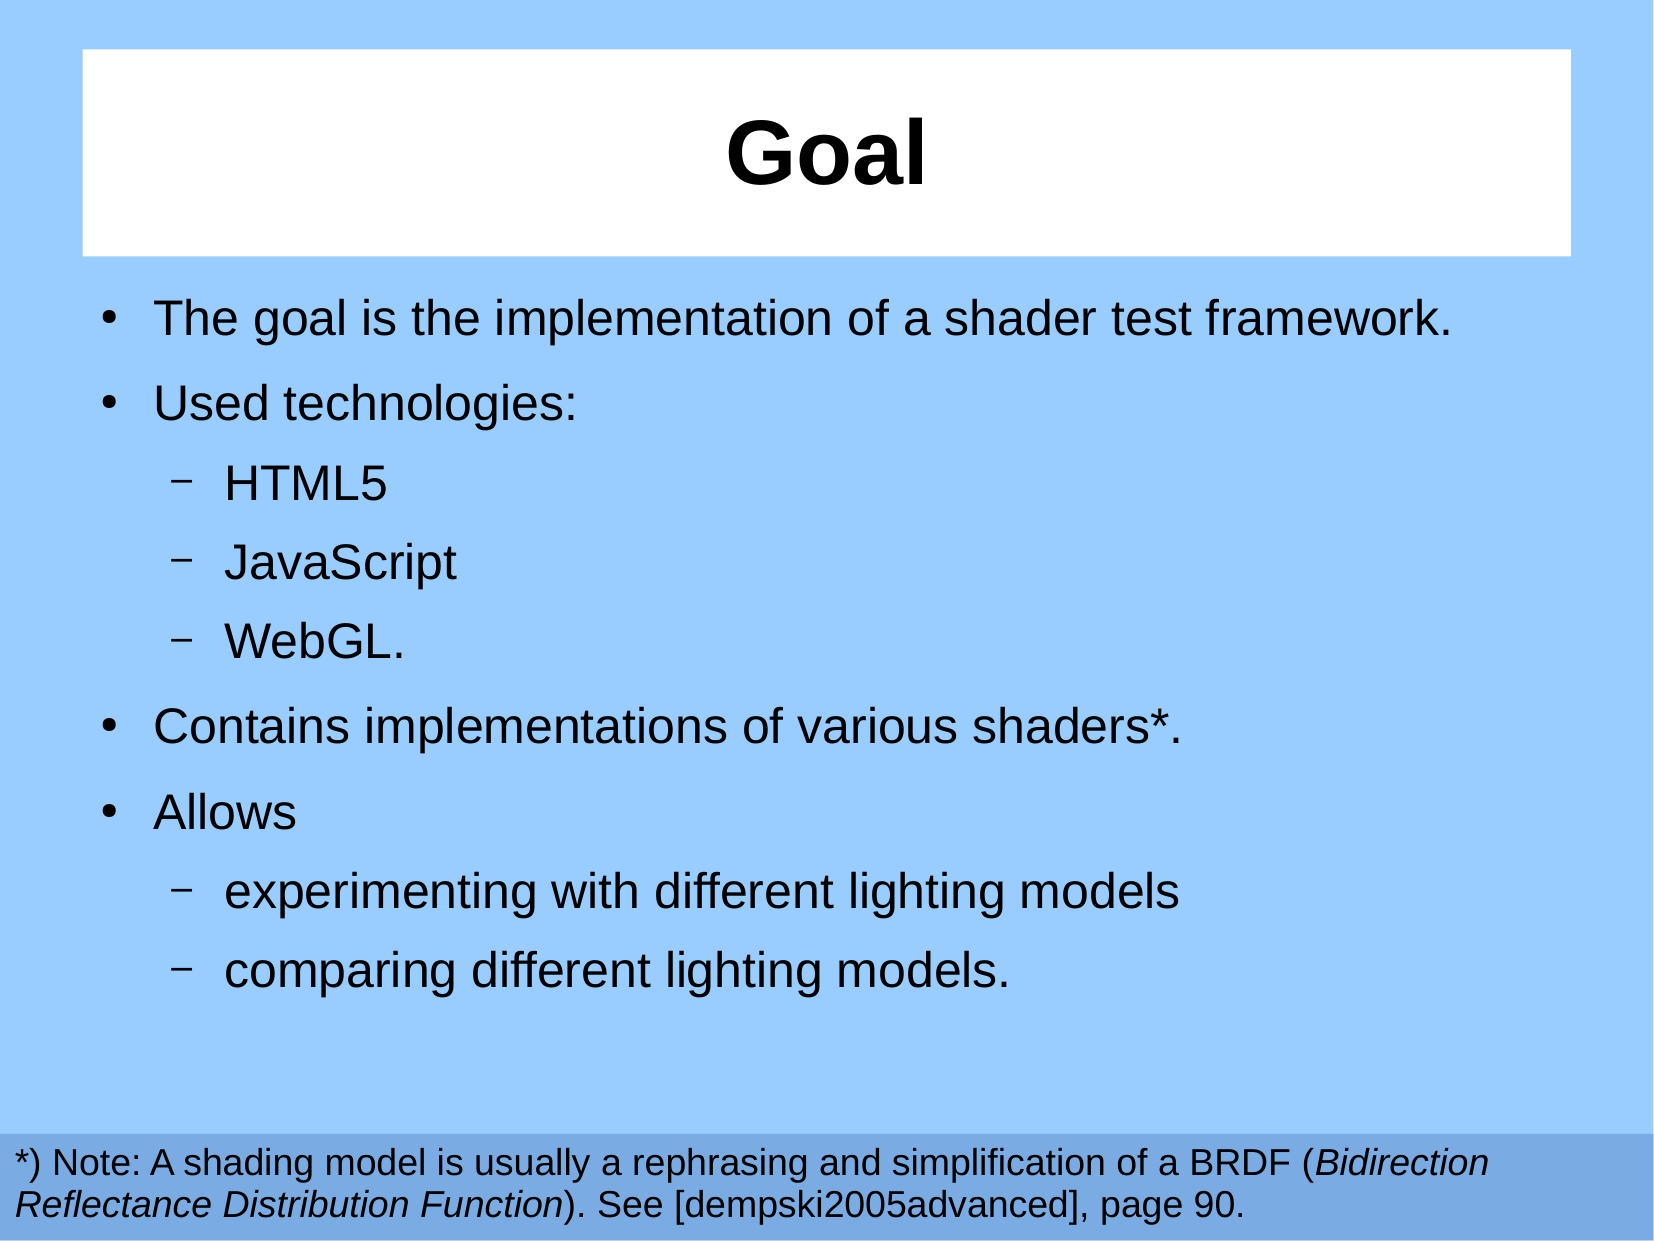

# Goal
The goal is the implementation of a shader test framework.
Used technologies:
HTML5
JavaScript
WebGL.
Contains implementations of various shaders*.
Allows
experimenting with different lighting models
comparing different lighting models.
*) Note: A shading model is usually a rephrasing and simplification of a BRDF (Bidirection Reflectance Distribution Function). See [dempski2005advanced], page 90.